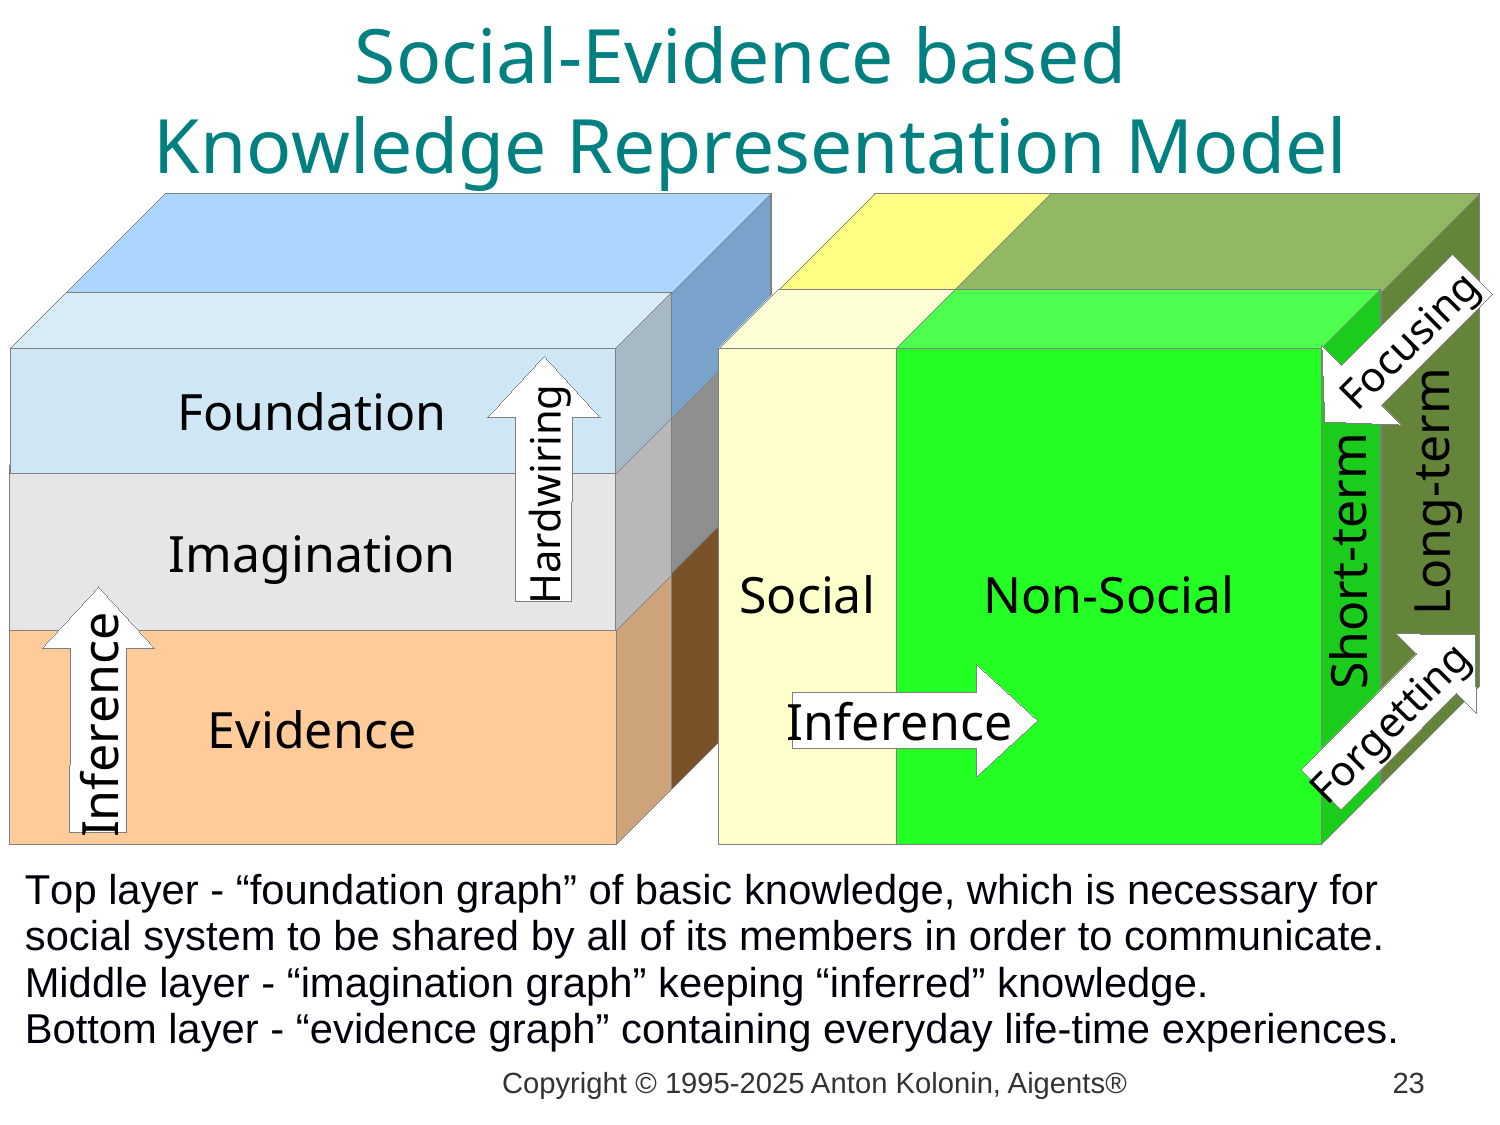

Social-Evidence based
Knowledge Representation Model
Focusing
Foundation
Hardwiring
Long-term
Imagination
Short-term
Social
Non-Social
Inference
Forgetting
Inference
Evidence
Top layer - “foundation graph” of basic knowledge, which is necessary for social system to be shared by all of its members in order to communicate. Middle layer - “imagination graph” keeping “inferred” knowledge.
Bottom layer - “evidence graph” containing everyday life-time experiences.
Copyright © 1995-2025 Anton Kolonin, Aigents®
23